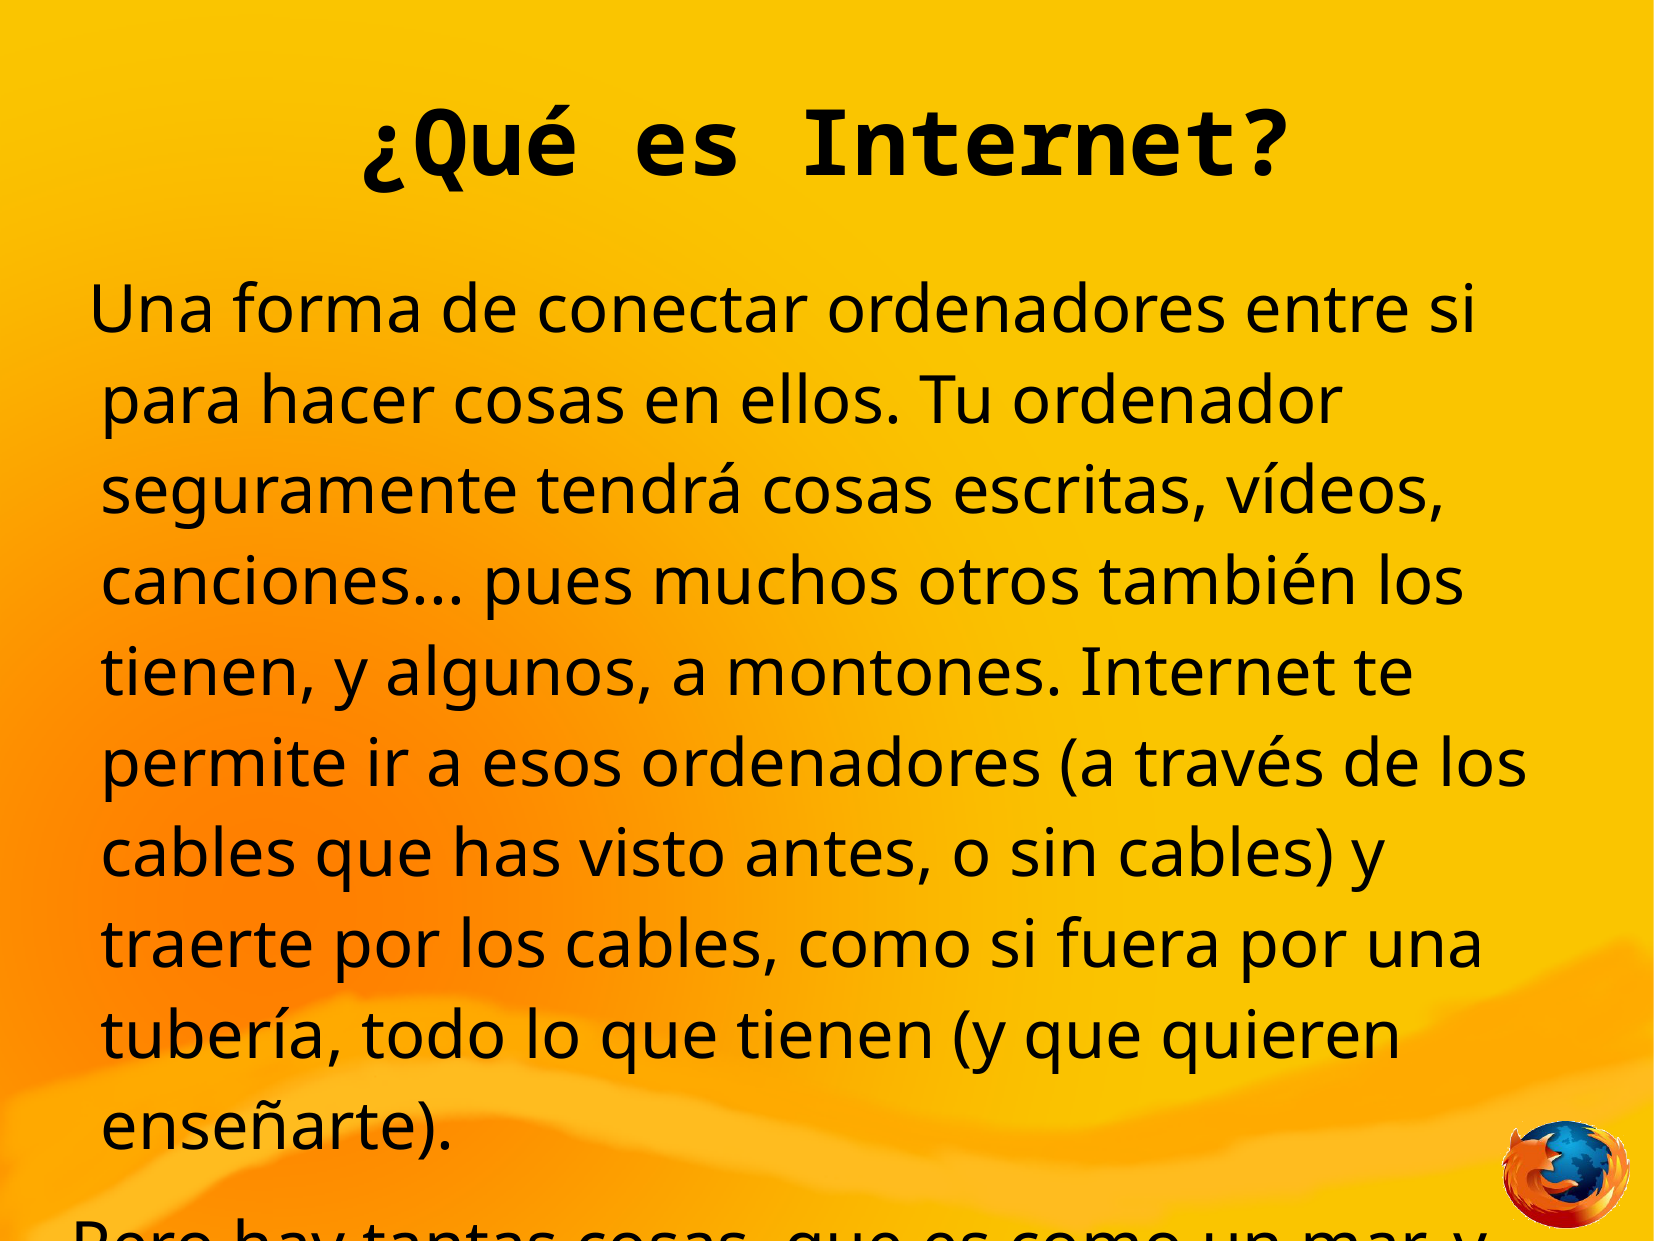

# ¿Qué es Internet?
 Una forma de conectar ordenadores entre si para hacer cosas en ellos. Tu ordenador seguramente tendrá cosas escritas, vídeos, canciones... pues muchos otros también los tienen, y algunos, a montones. Internet te permite ir a esos ordenadores (a través de los cables que has visto antes, o sin cables) y traerte por los cables, como si fuera por una tubería, todo lo que tienen (y que quieren enseñarte).
Pero hay tantas cosas, que es como un mar, y en el mar, si no hay quien te enseñe a navegar, es fácil perderse. Lo veremos a continuación.